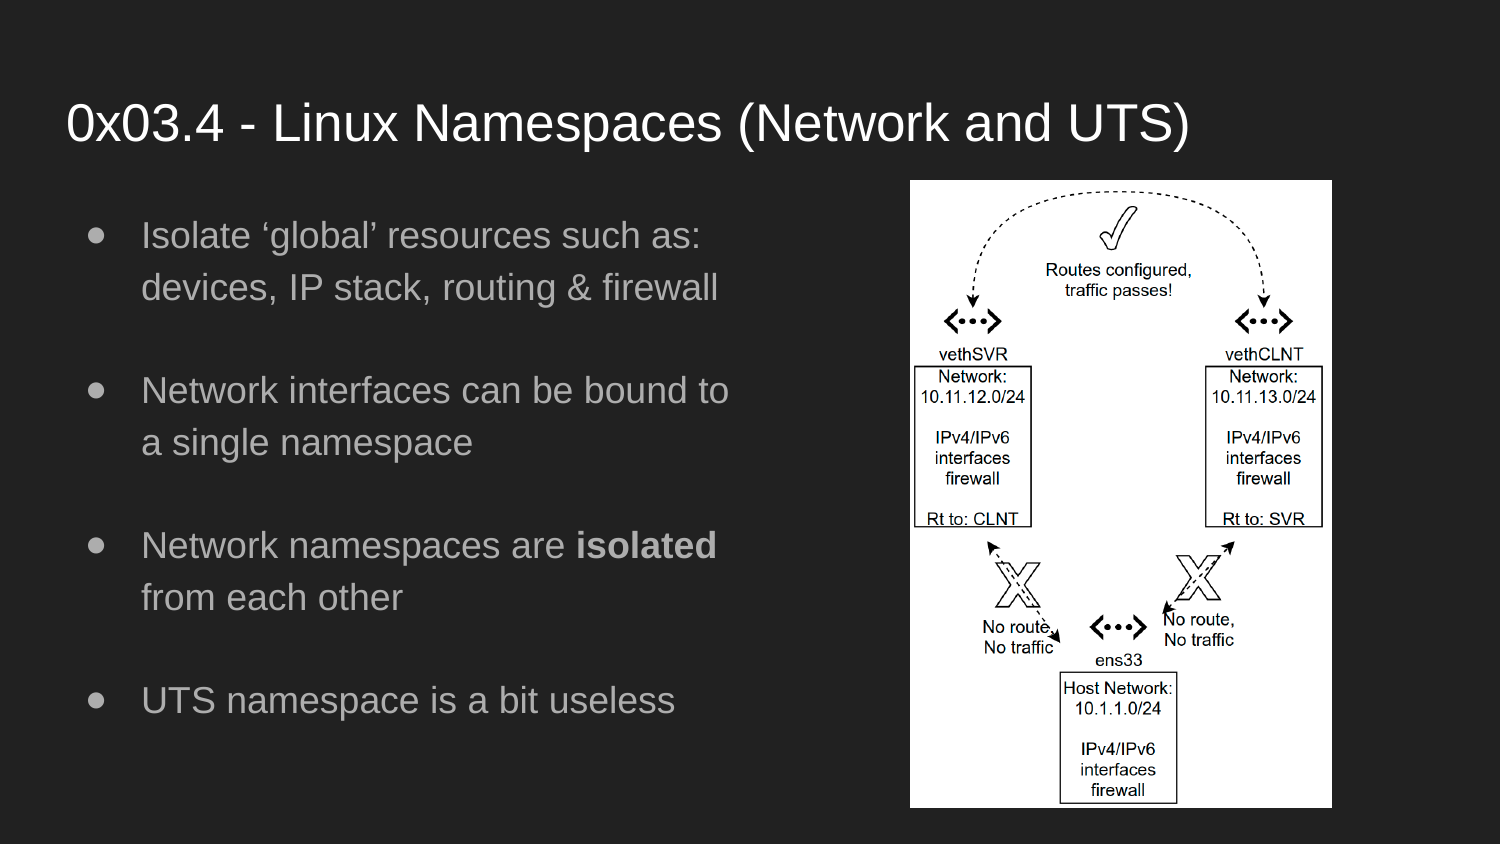

# 0x03.4 - Linux Namespaces (Network and UTS)
Isolate ‘global’ resources such as: devices, IP stack, routing & firewall
Network interfaces can be bound to a single namespace
Network namespaces are isolated from each other
UTS namespace is a bit useless